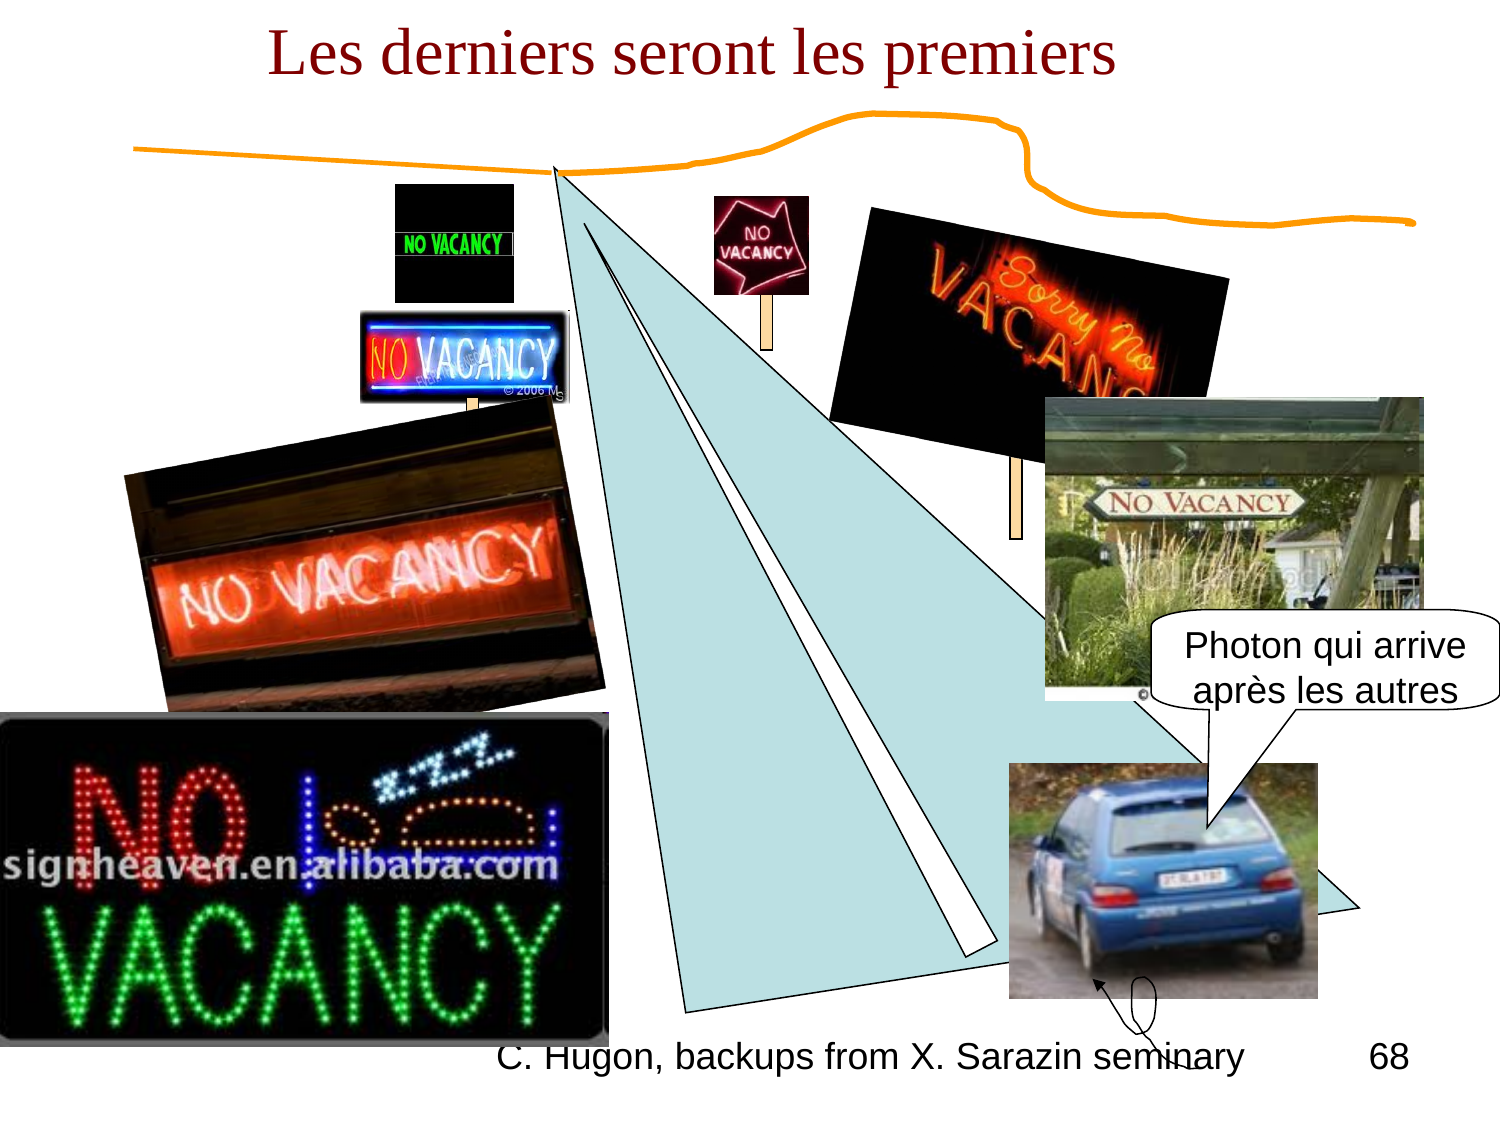

Les derniers seront les premiers
Photon qui arrive après les autres
C. Hugon, backups from X. Sarazin seminary
68